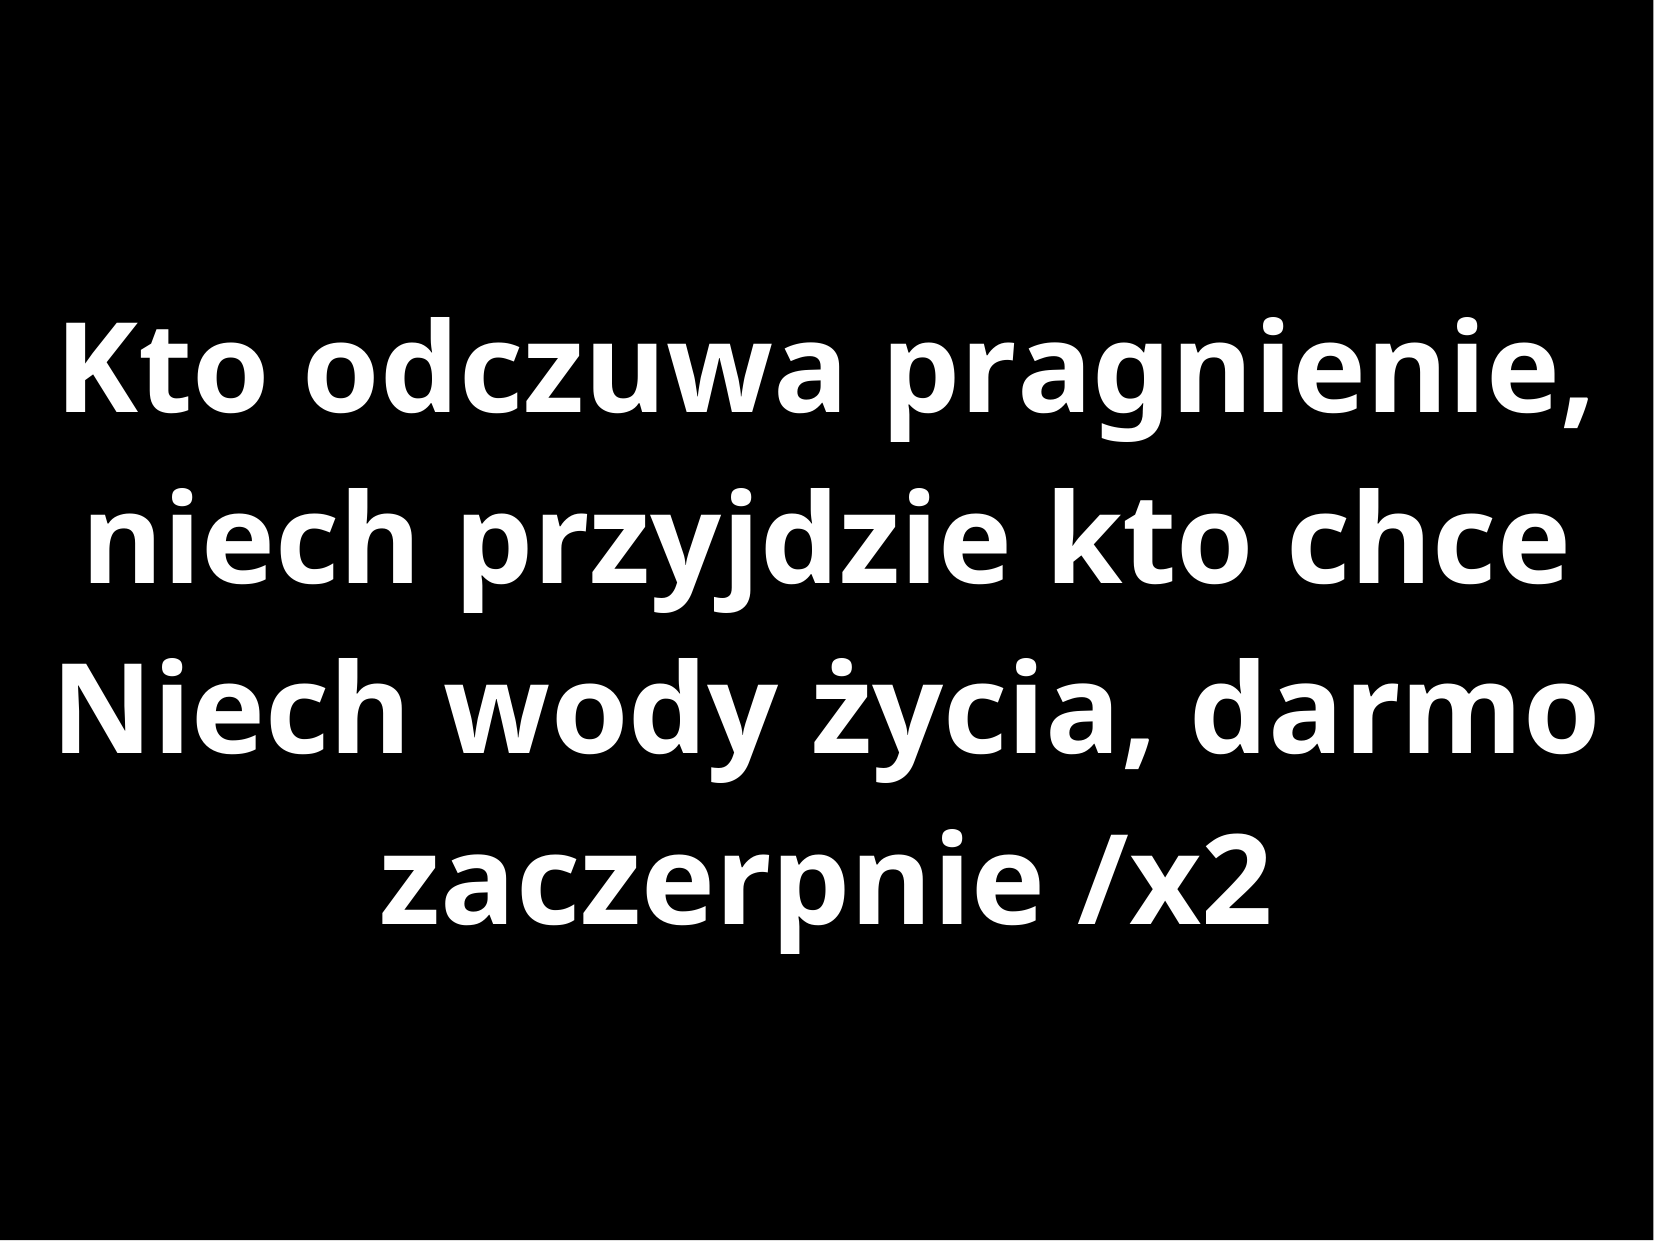

# Kto odczuwa pragnienie, niech przyjdzie kto chce Niech wody życia, darmo zaczerpnie /x2